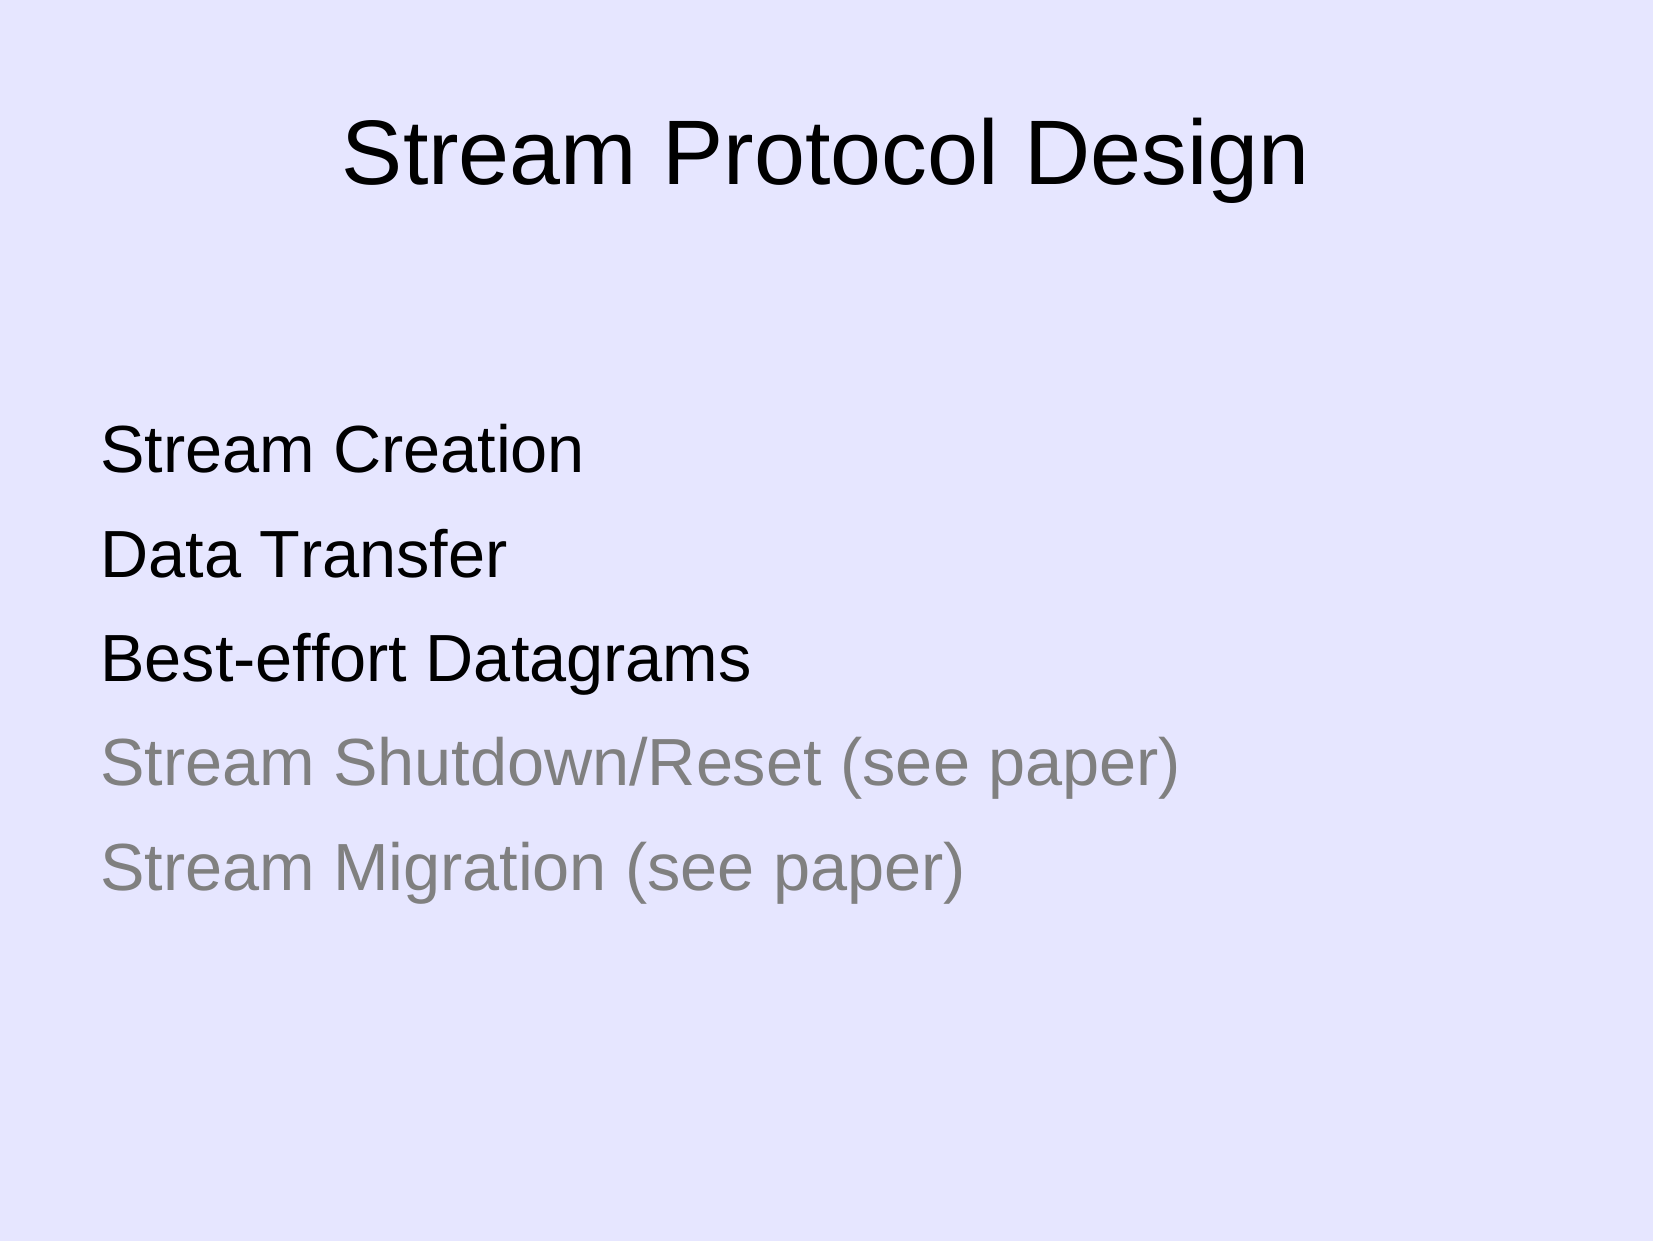

# Stream Protocol Design
Stream Creation
Data Transfer
Best-effort Datagrams
Stream Shutdown/Reset (see paper)
Stream Migration (see paper)